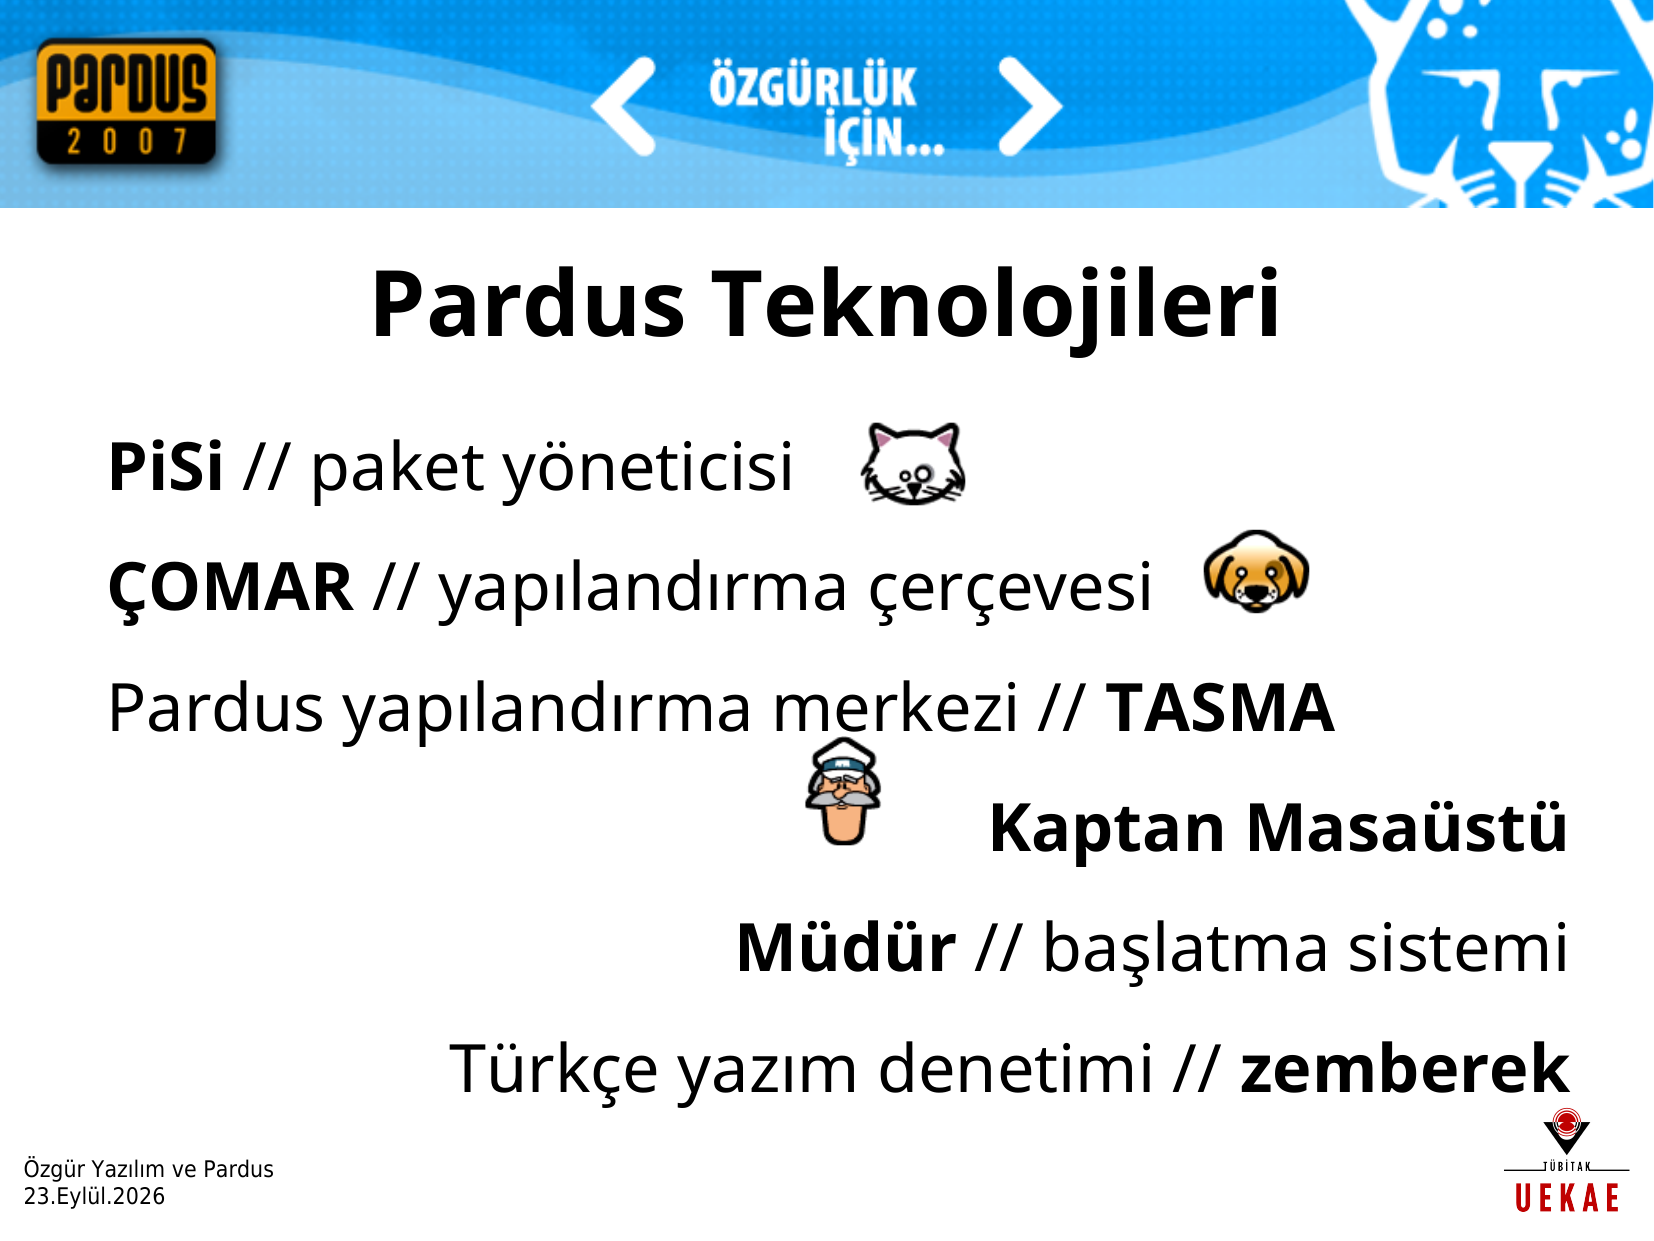

# Pardus Teknolojileri
PiSi // paket yöneticisi
ÇOMAR // yapılandırma çerçevesi
Pardus yapılandırma merkezi // TASMA
Kaptan Masaüstü
Müdür // başlatma sistemi
Türkçe yazım denetimi // zemberek